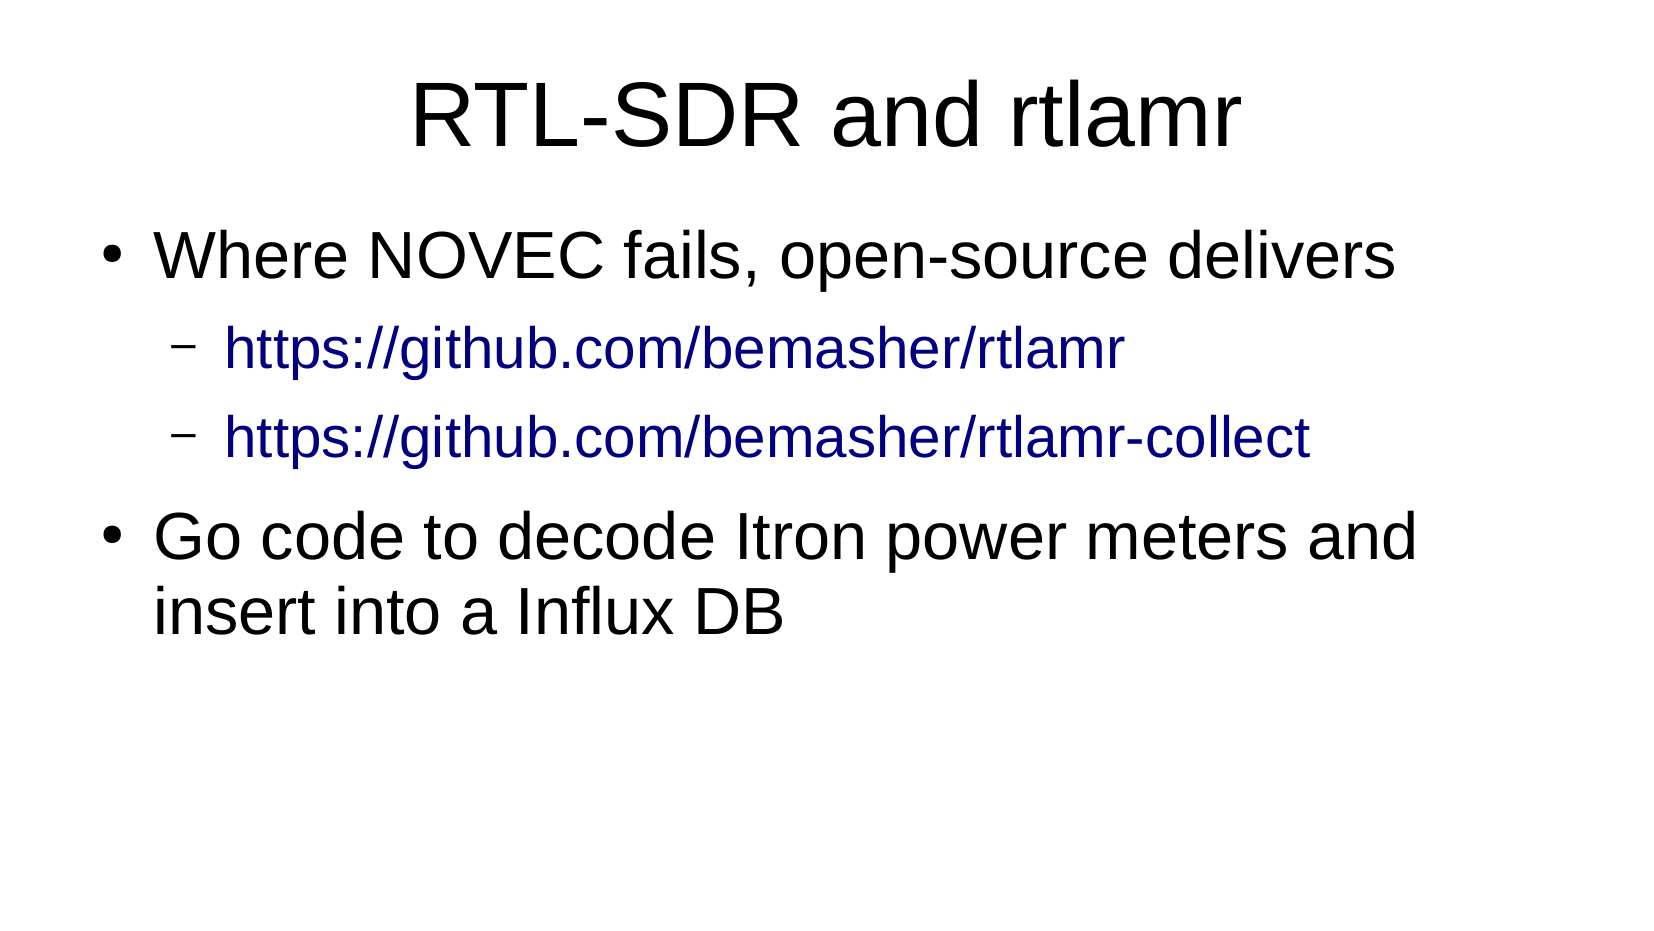

# RTL-SDR and rtlamr
Where NOVEC fails, open-source delivers
https://github.com/bemasher/rtlamr
https://github.com/bemasher/rtlamr-collect
Go code to decode Itron power meters and insert into a Influx DB